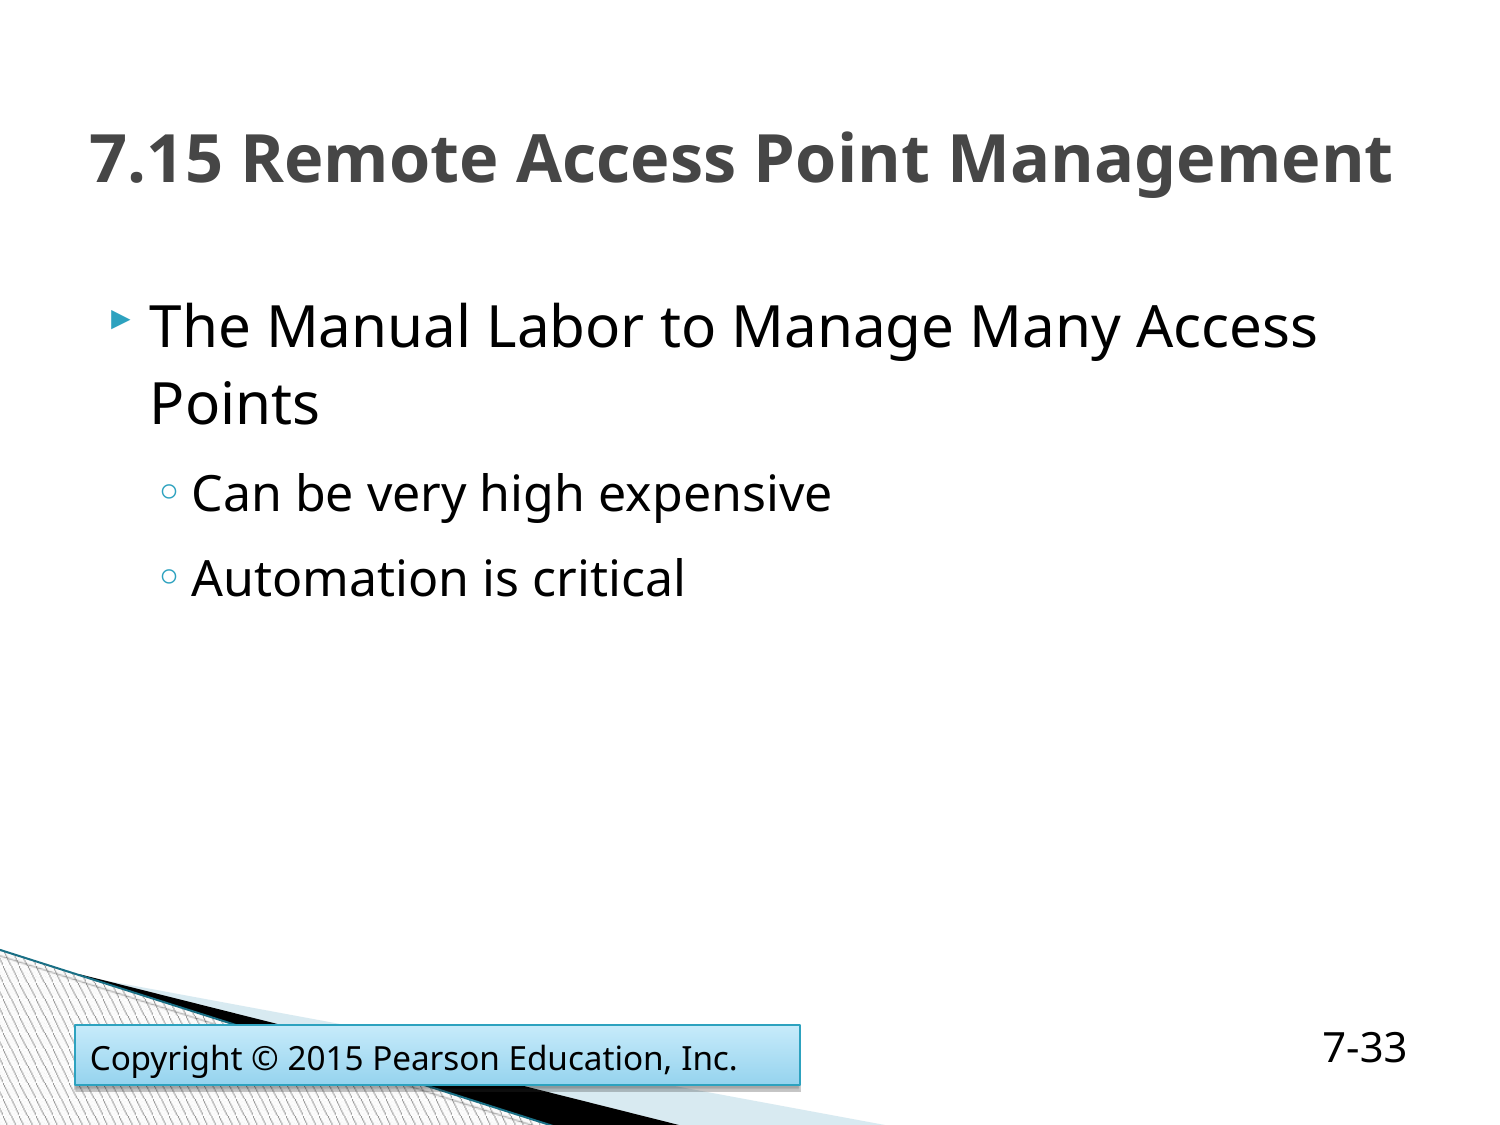

7.15 Remote Access Point Management
# The Manual Labor to Manage Many Access Points
Can be very high expensive
Automation is critical
Copyright © 2015 Pearson Education, Inc.